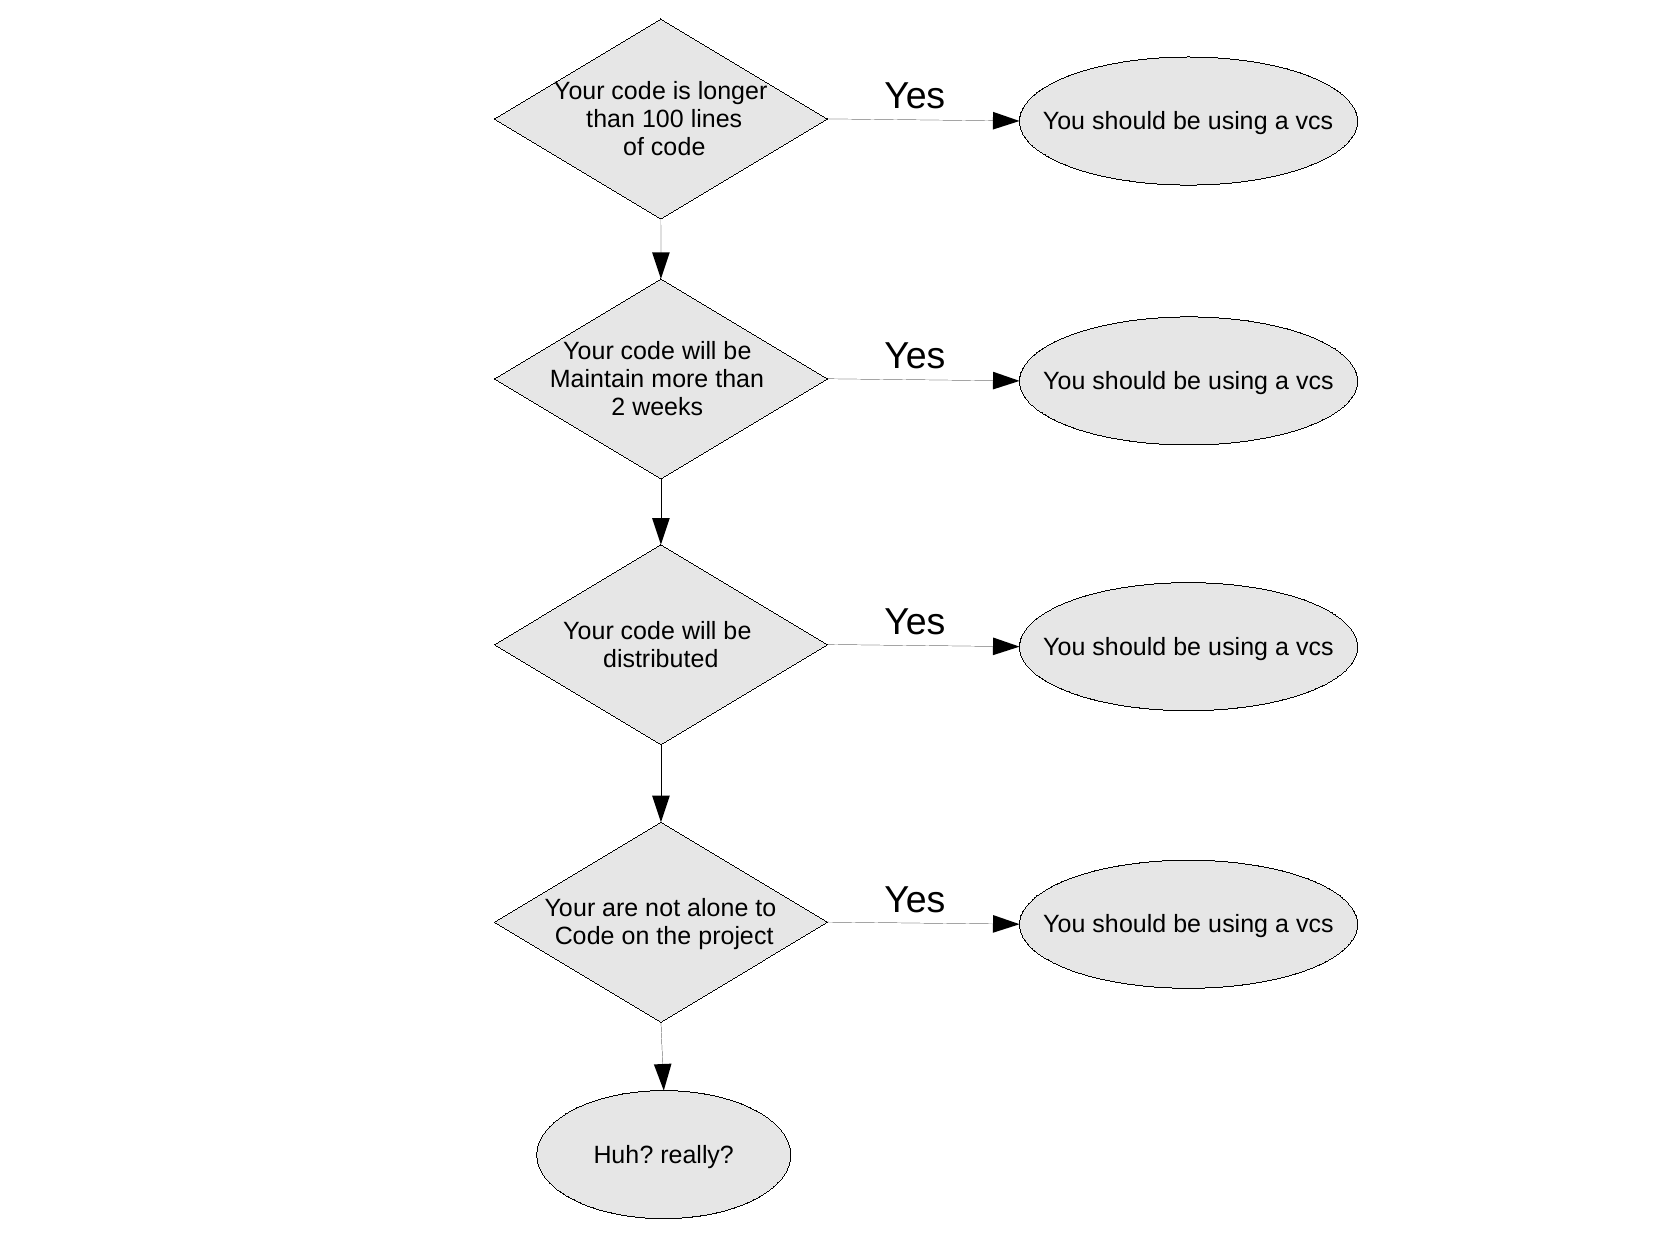

Your code is longer
 than 100 lines
 of code
You should be using a vcs
Yes
Your code will be
Maintain more than
2 weeks
You should be using a vcs
Yes
Your code will be
distributed
You should be using a vcs
Yes
Your are not alone to
 Code on the project
You should be using a vcs
Yes
Huh? really?